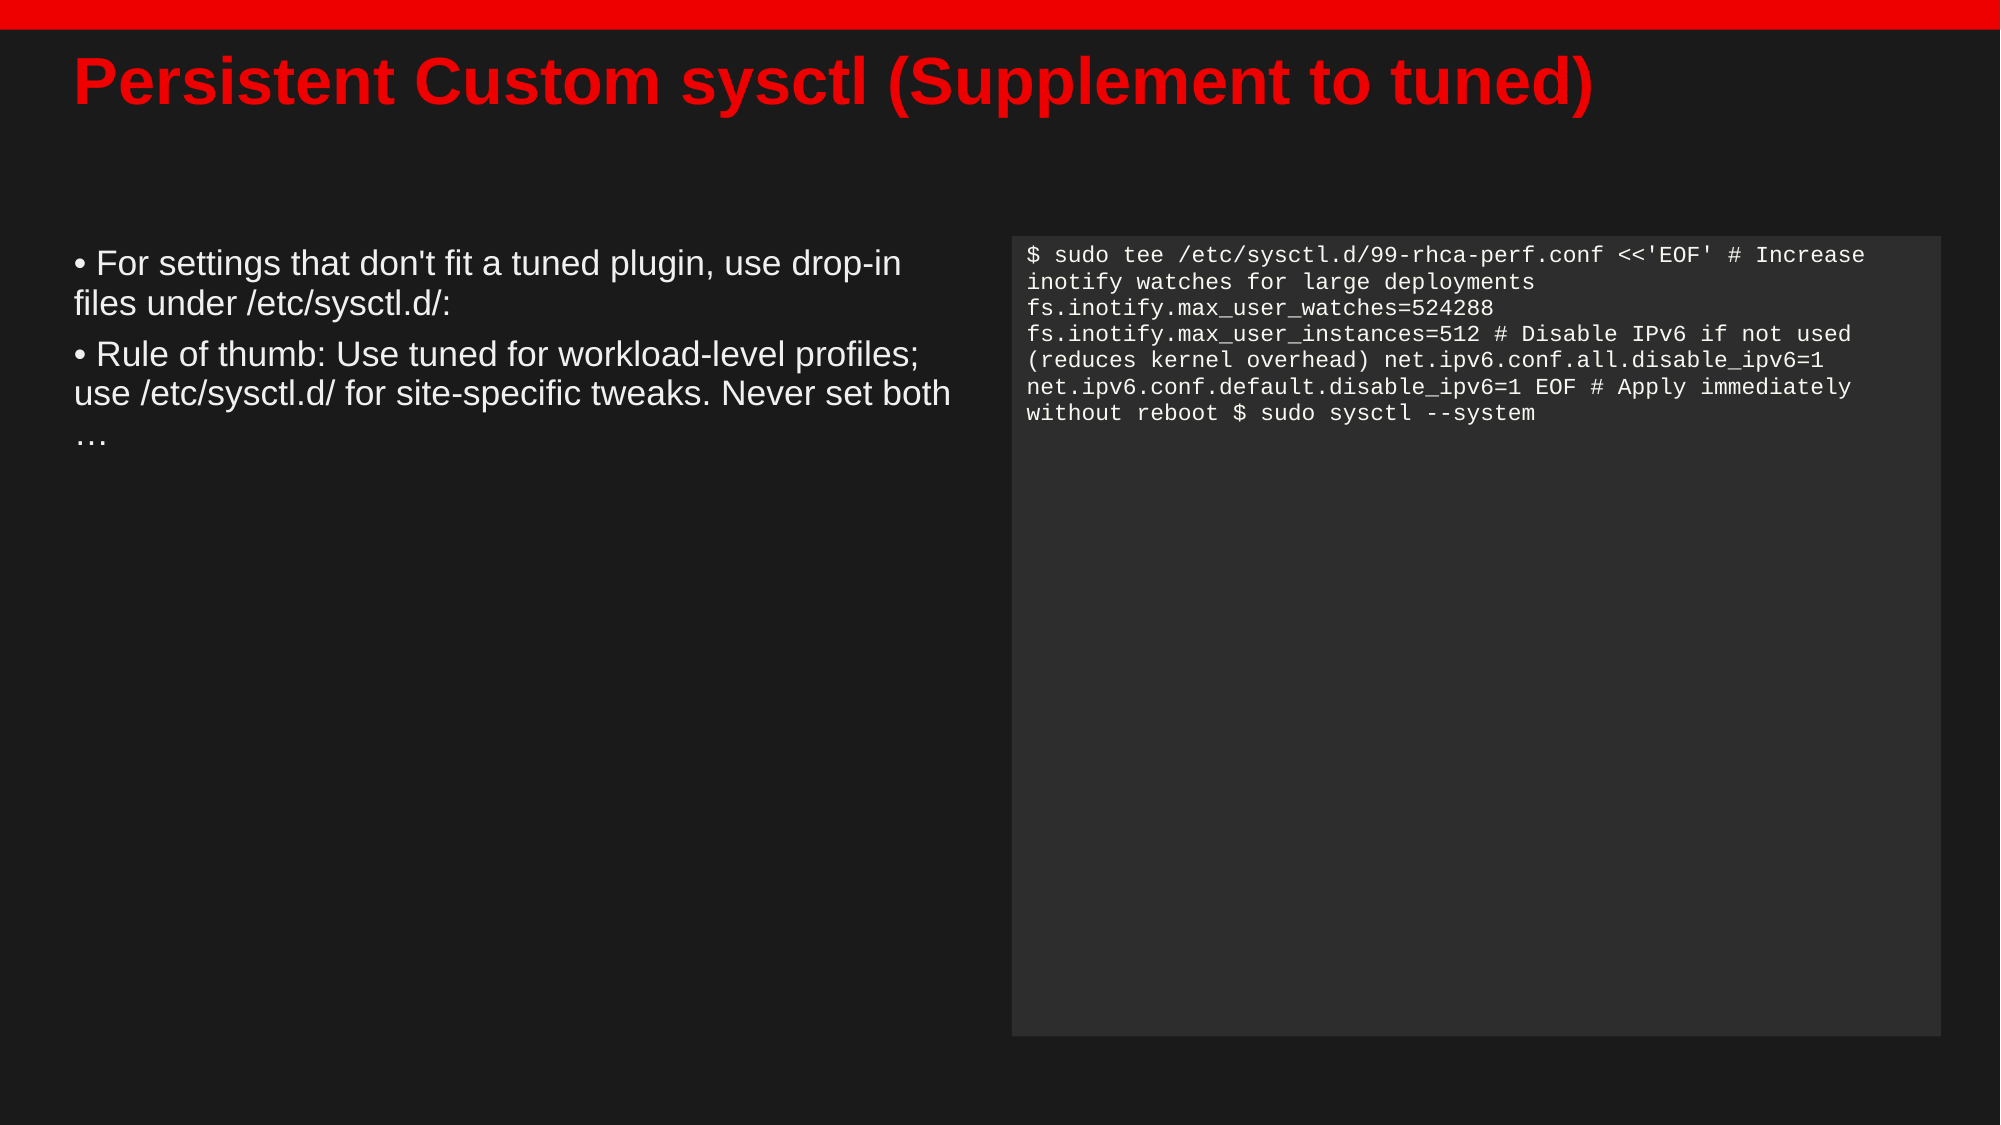

Persistent Custom sysctl (Supplement to tuned)
• For settings that don't fit a tuned plugin, use drop-in files under /etc/sysctl.d/:
• Rule of thumb: Use tuned for workload-level profiles; use /etc/sysctl.d/ for site-specific tweaks. Never set both …
$ sudo tee /etc/sysctl.d/99-rhca-perf.conf <<'EOF' # Increase inotify watches for large deployments fs.inotify.max_user_watches=524288 fs.inotify.max_user_instances=512 # Disable IPv6 if not used (reduces kernel overhead) net.ipv6.conf.all.disable_ipv6=1 net.ipv6.conf.default.disable_ipv6=1 EOF # Apply immediately without reboot $ sudo sysctl --system